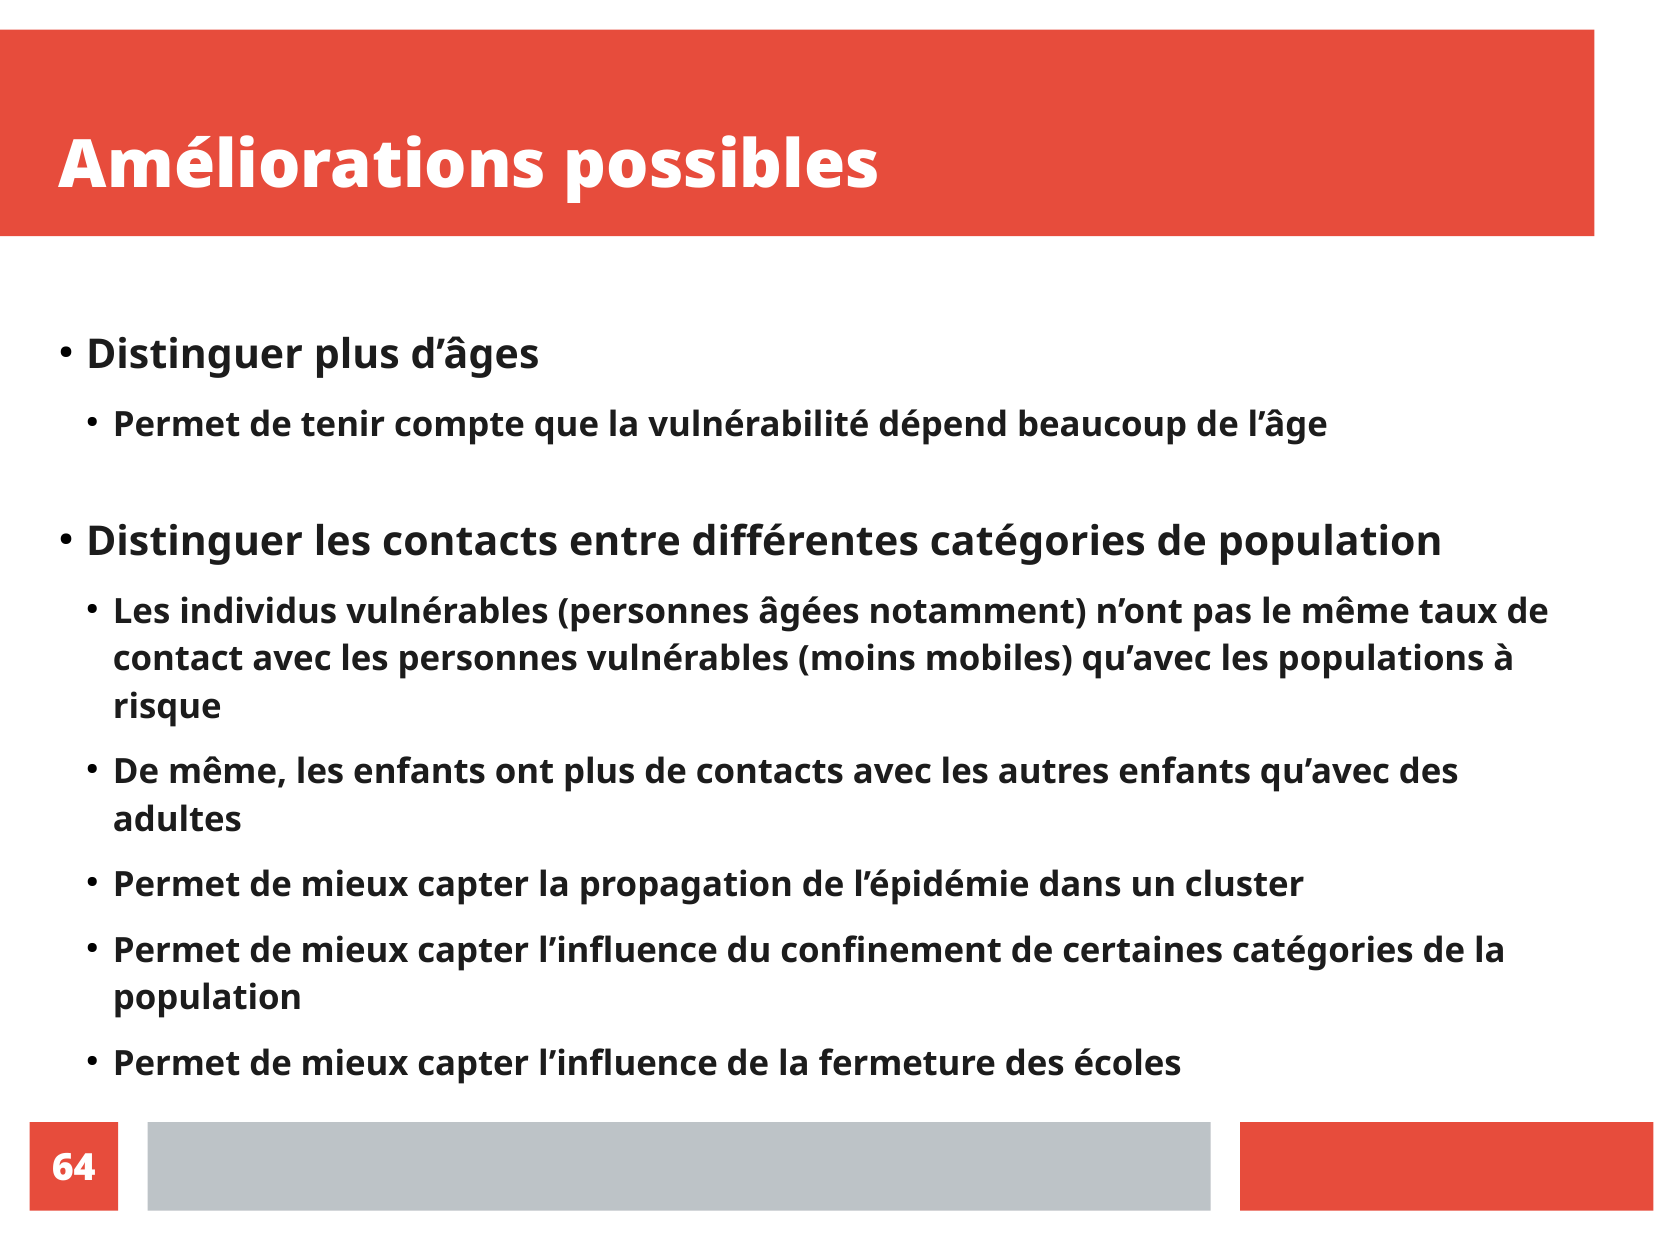

# Améliorations possibles
Distinguer plus d’âges
Permet de tenir compte que la vulnérabilité dépend beaucoup de l’âge
Distinguer les contacts entre différentes catégories de population
Les individus vulnérables (personnes âgées notamment) n’ont pas le même taux de contact avec les personnes vulnérables (moins mobiles) qu’avec les populations à risque
De même, les enfants ont plus de contacts avec les autres enfants qu’avec des adultes
Permet de mieux capter la propagation de l’épidémie dans un cluster
Permet de mieux capter l’influence du confinement de certaines catégories de la population
Permet de mieux capter l’influence de la fermeture des écoles
64